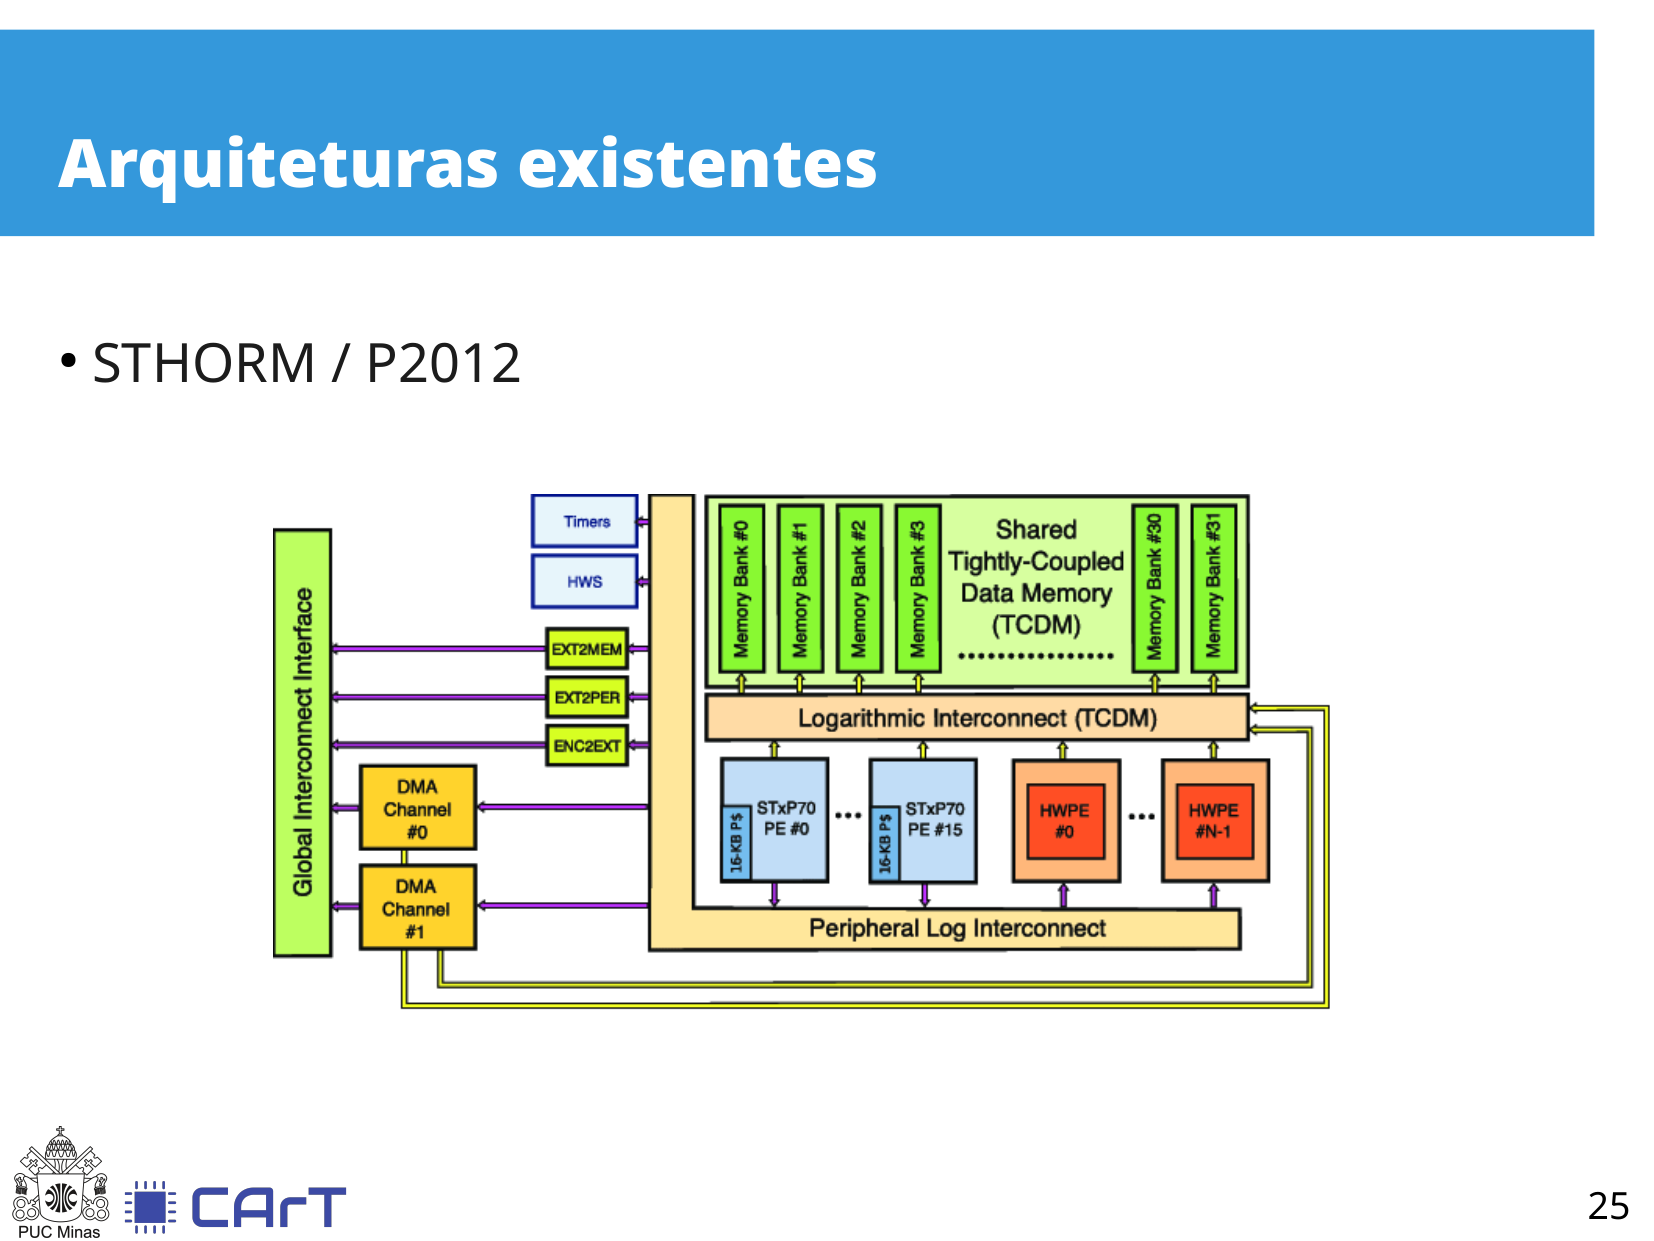

# Arquiteturas existentes
 STHORM / P2012
25